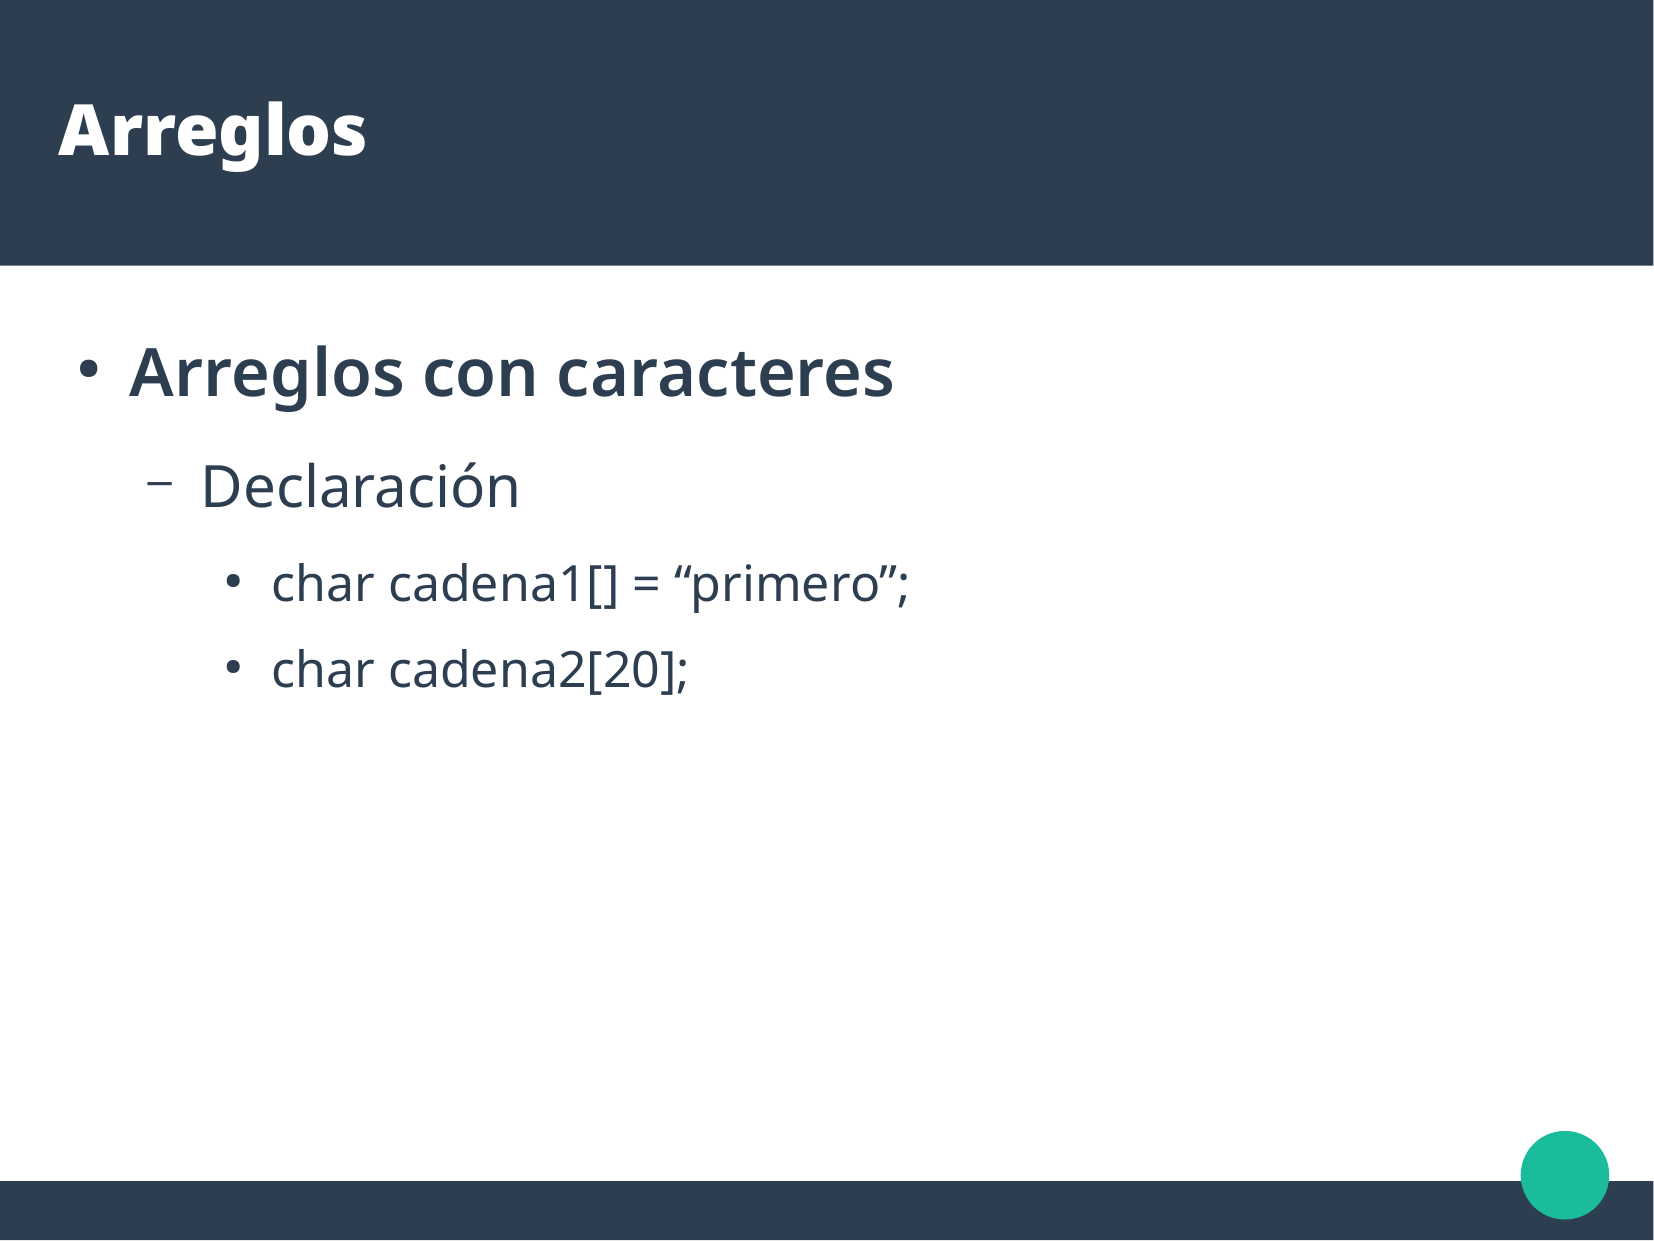

# Arreglos
Arreglos con caracteres
Declaración
char cadena1[] = “primero”;
char cadena2[20];